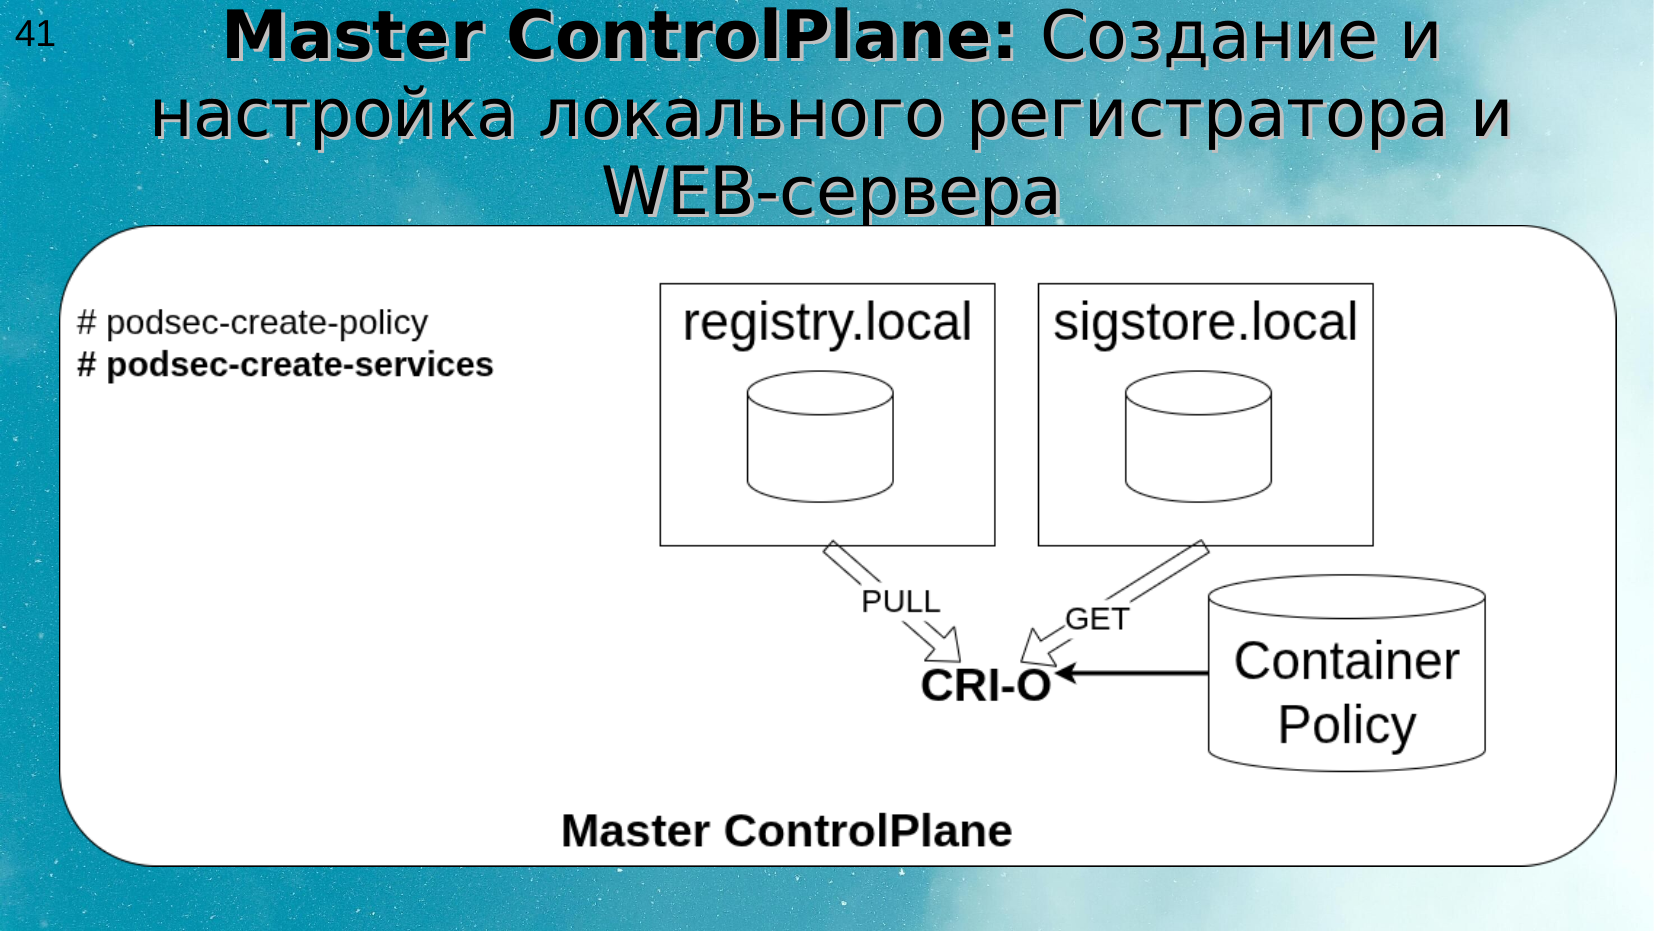

# Master ControlPlane: Создание и настройка локального регистратора и WEB-сервера